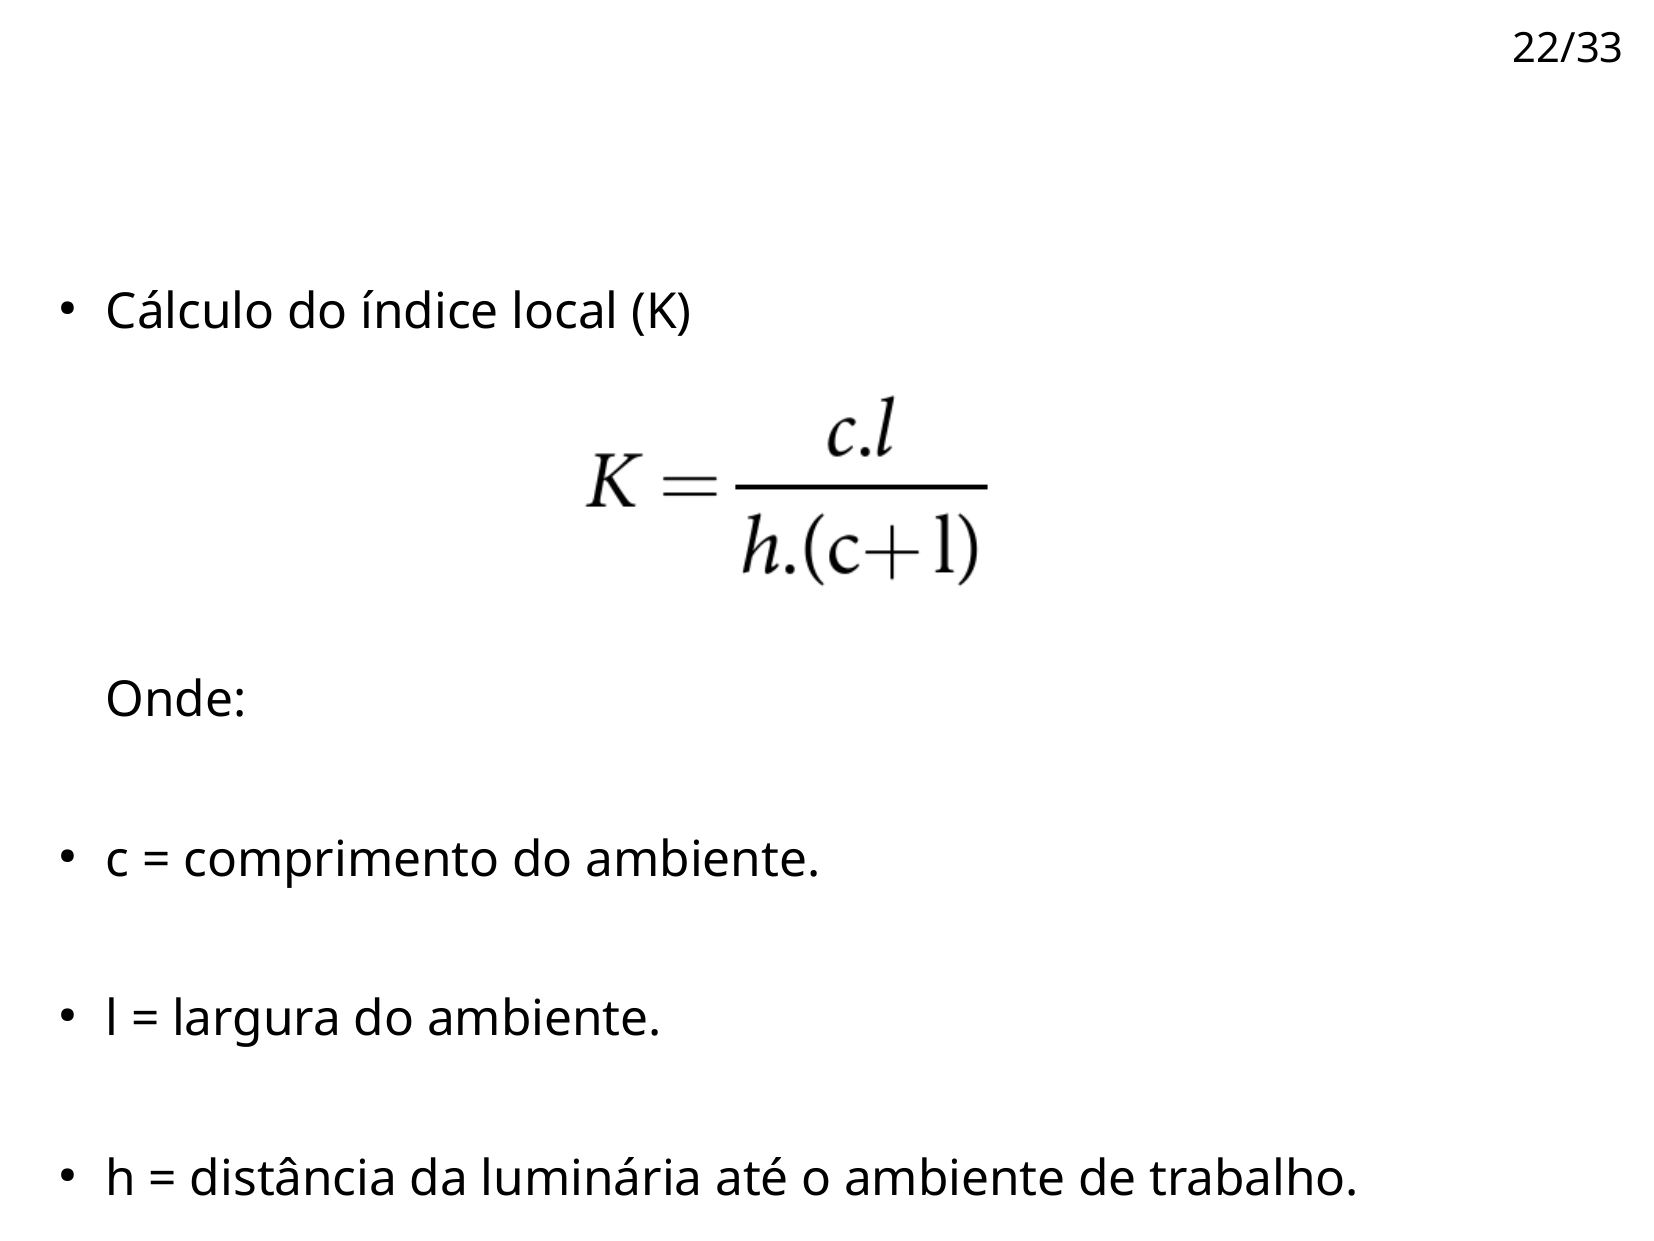

22
#
Cálculo do índice local (K)
Onde:
c = comprimento do ambiente.
l = largura do ambiente.
h = distância da luminária até o ambiente de trabalho.